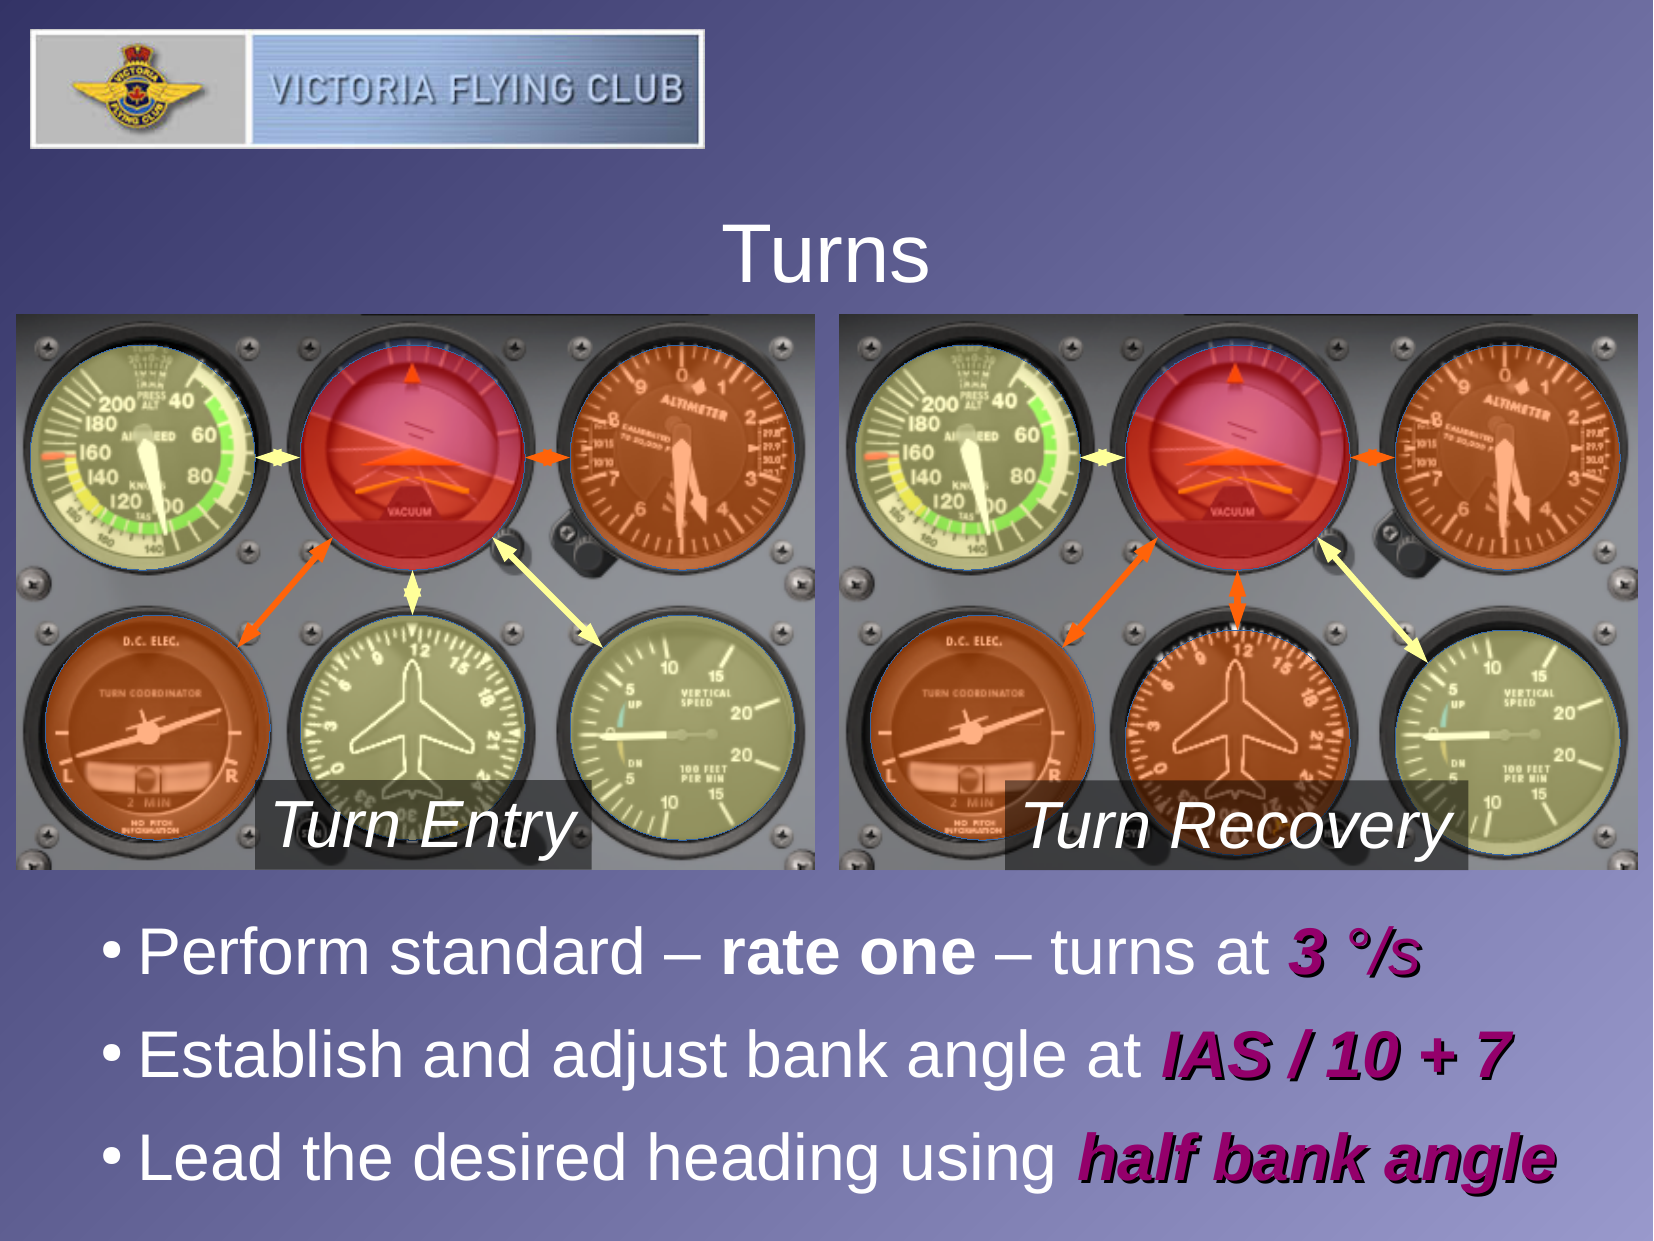

# Turns
Turn Entry
Turn Recovery
Perform standard – rate one – turns at 3 °/s
Establish and adjust bank angle at IAS / 10 + 7
Lead the desired heading using half bank angle